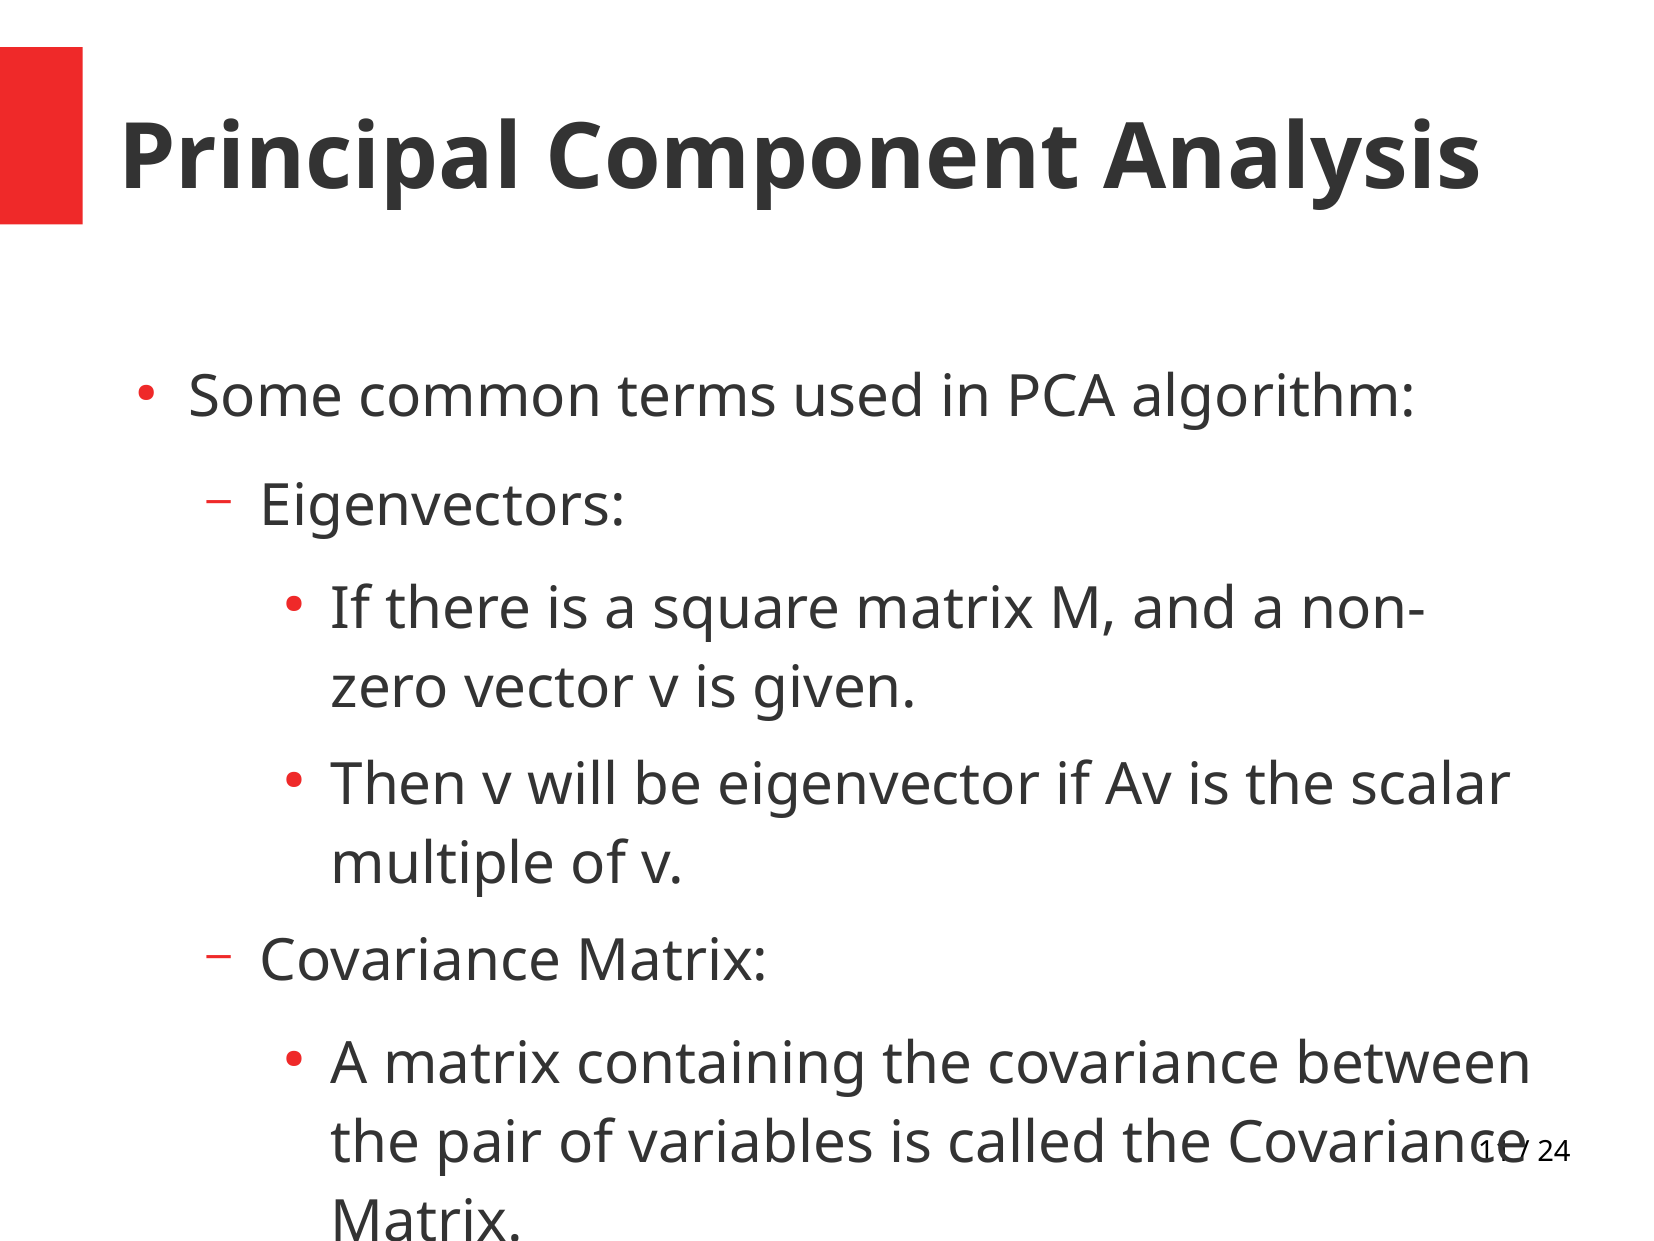

# Principal Component Analysis
Some common terms used in PCA algorithm:
Eigenvectors:
If there is a square matrix M, and a non-zero vector v is given.
Then v will be eigenvector if Av is the scalar multiple of v.
Covariance Matrix:
A matrix containing the covariance between the pair of variables is called the Covariance Matrix.
11